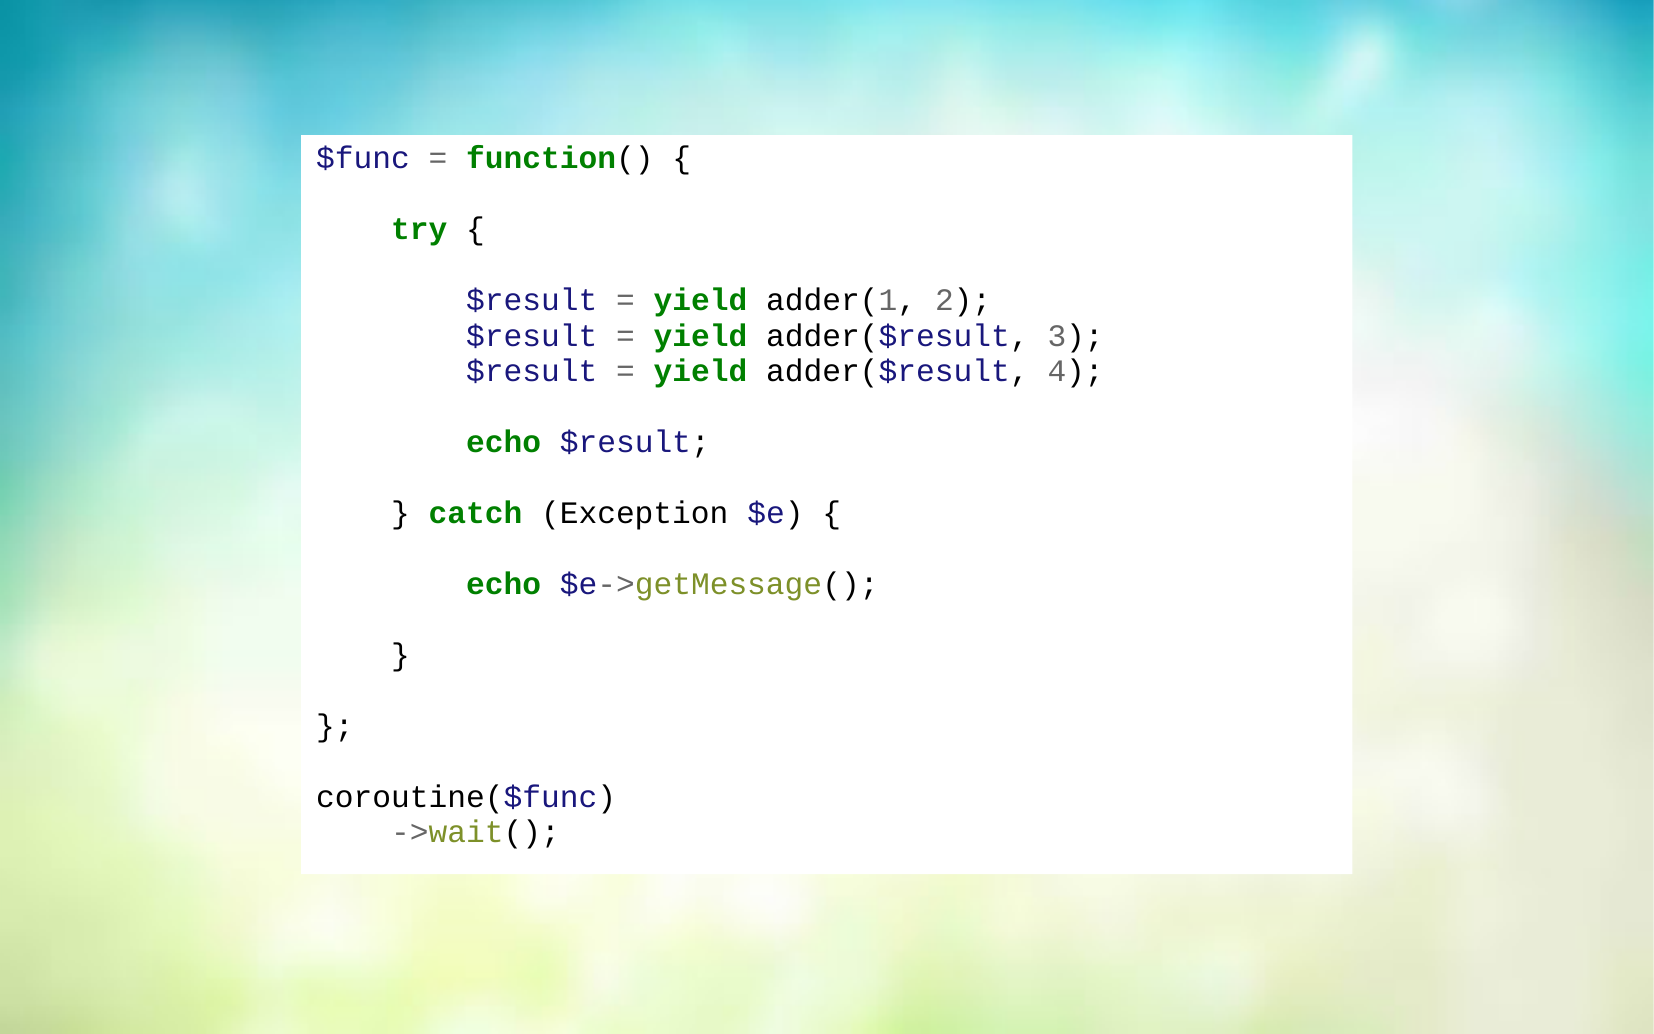

$func = function() {
 try {
 $result = yield adder(1, 2);
 $result = yield adder($result, 3);
 $result = yield adder($result, 4);
 echo $result;
 } catch (Exception $e) {
 echo $e->getMessage();
 }
};
coroutine($func)
 ->wait();